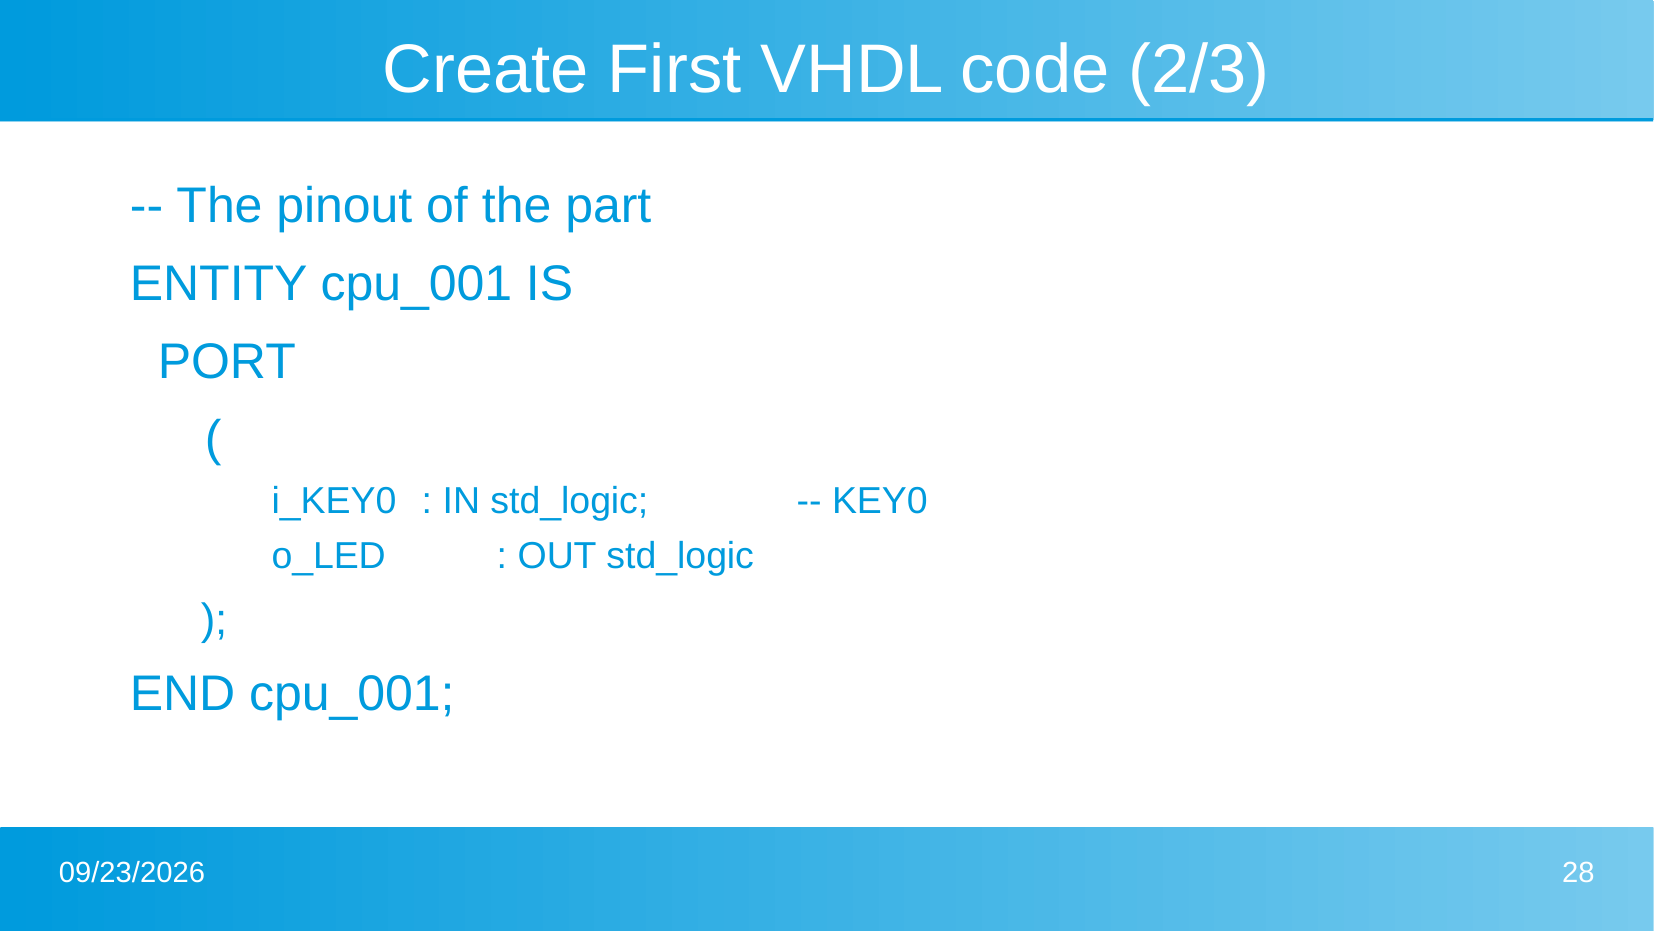

# Create First VHDL code (2/3)
-- The pinout of the part
ENTITY cpu_001 IS
 PORT
 	(
i_KEY0	: IN std_logic;		-- KEY0
o_LED		: OUT std_logic
);
END cpu_001;
28